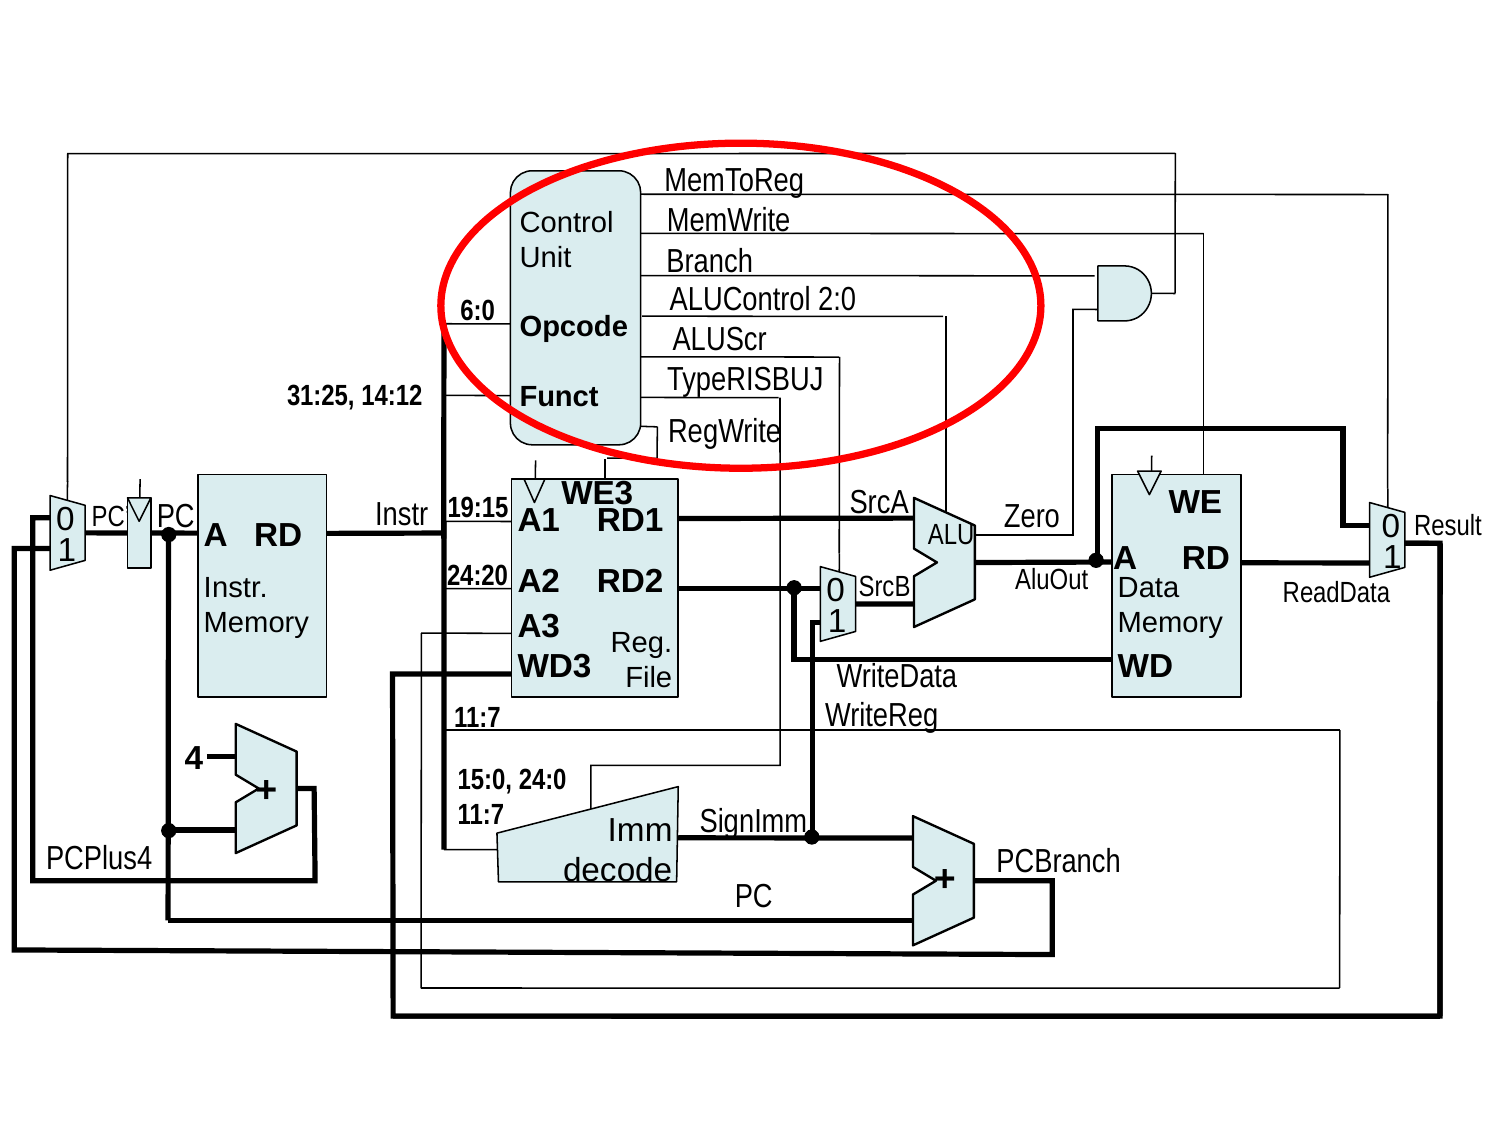

MemToReg
Control Unit
Opcode
Funct
MemWrite
Branch
ALUControl 2:0
6:0
ALUScr
TypeRISBUJ
31:25, 14:12
RegWrite
WE3
Reg.
 File
A1 RD1
A2 RD2
A3
WD3
Data Memory
WE
A RD
WD
Instr. Memory
A RD
SrcA
19:15
Instr
Zero
PC
0
1
PC’
0
1
Result
ALU
24:20
AluOut
SrcB
0
1
ReadData
WriteData
WriteReg
11:7
4
15:0, 24:0
11:7
+
Imm
decode
SignImm
PCPlus4
PCBranch
+
PC